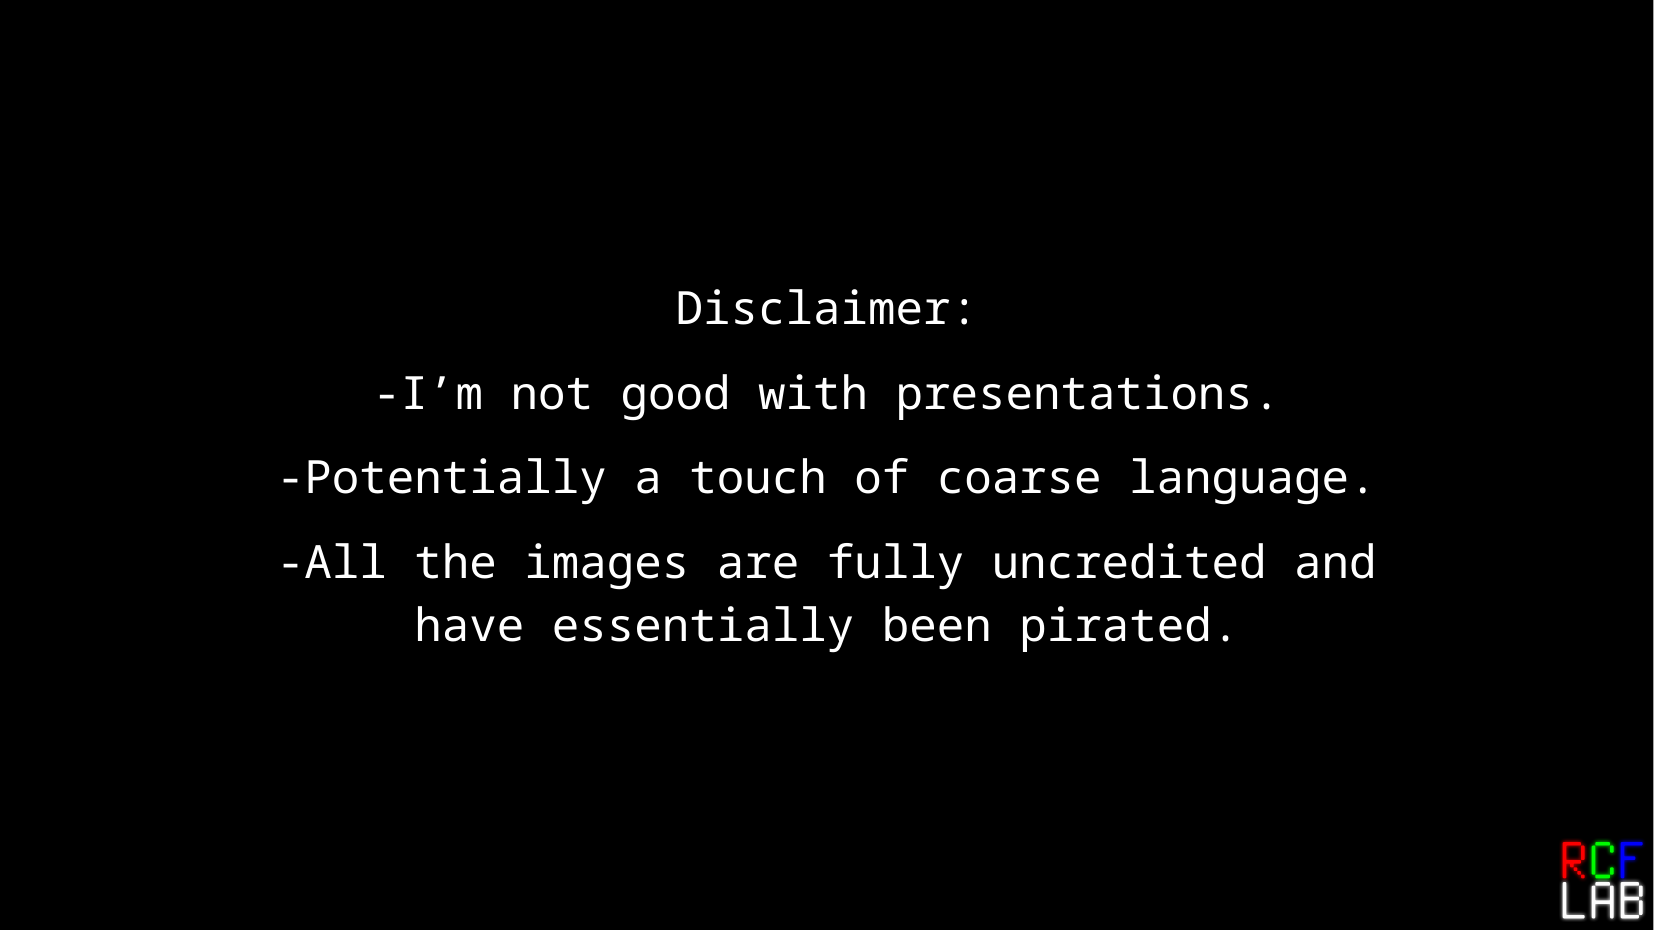

# Disclaimer:
-I’m not good with presentations.
-Potentially a touch of coarse language.
-All the images are fully uncredited and have essentially been pirated.